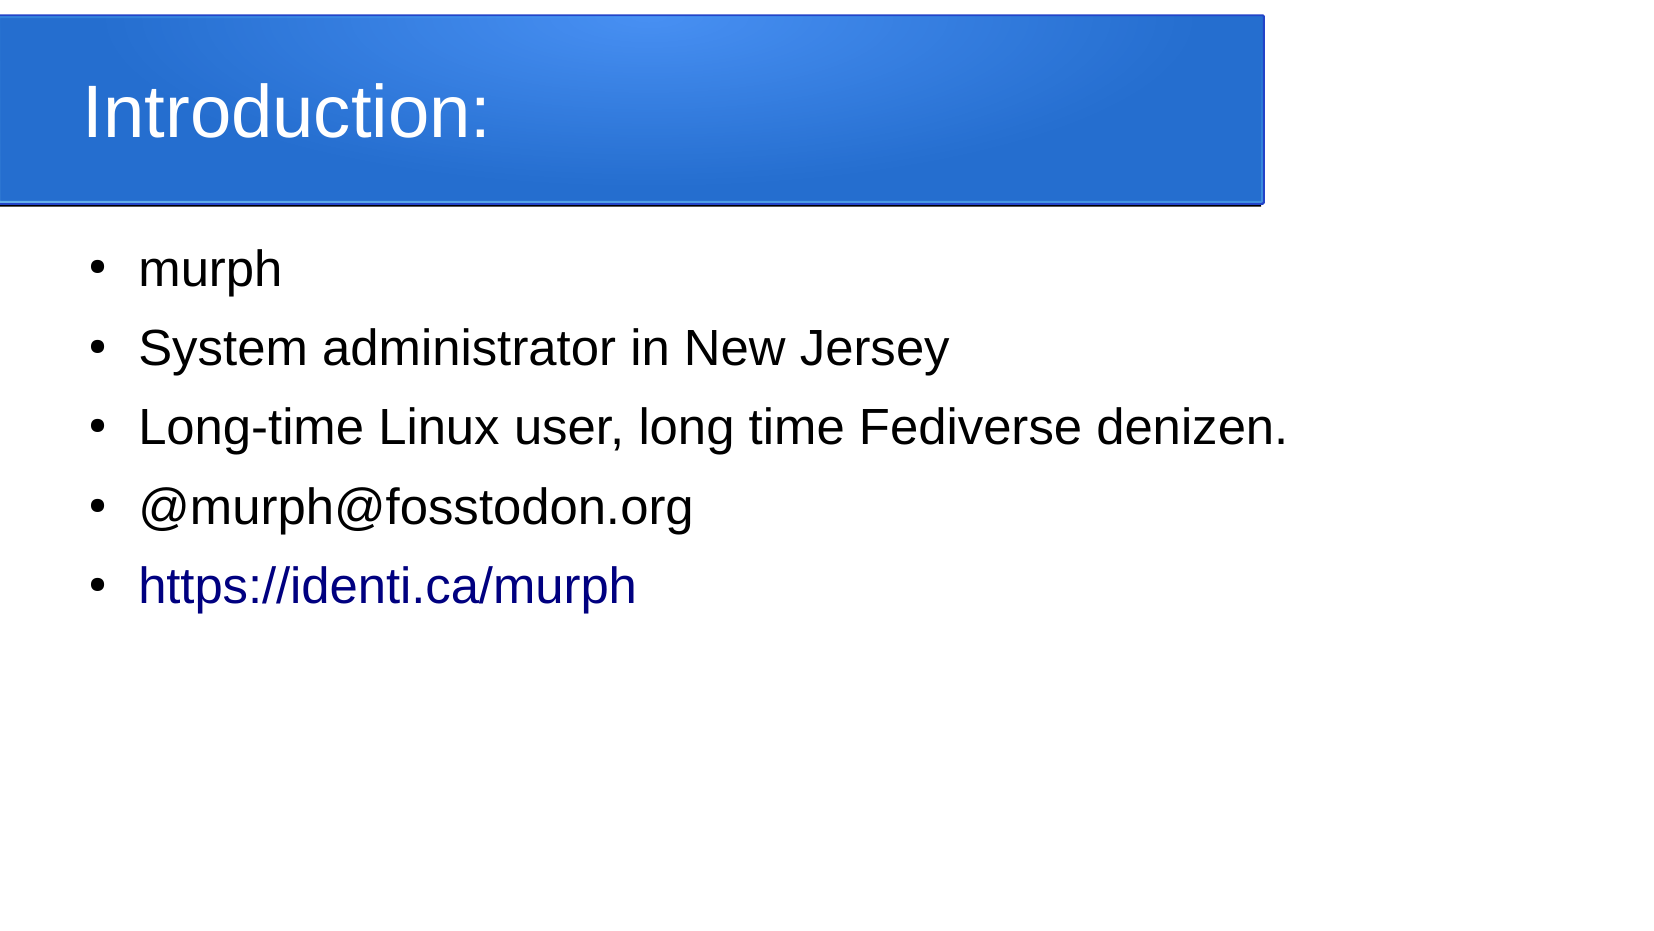

# Introduction:
murph
System administrator in New Jersey
Long-time Linux user, long time Fediverse denizen.
@murph@fosstodon.org
https://identi.ca/murph